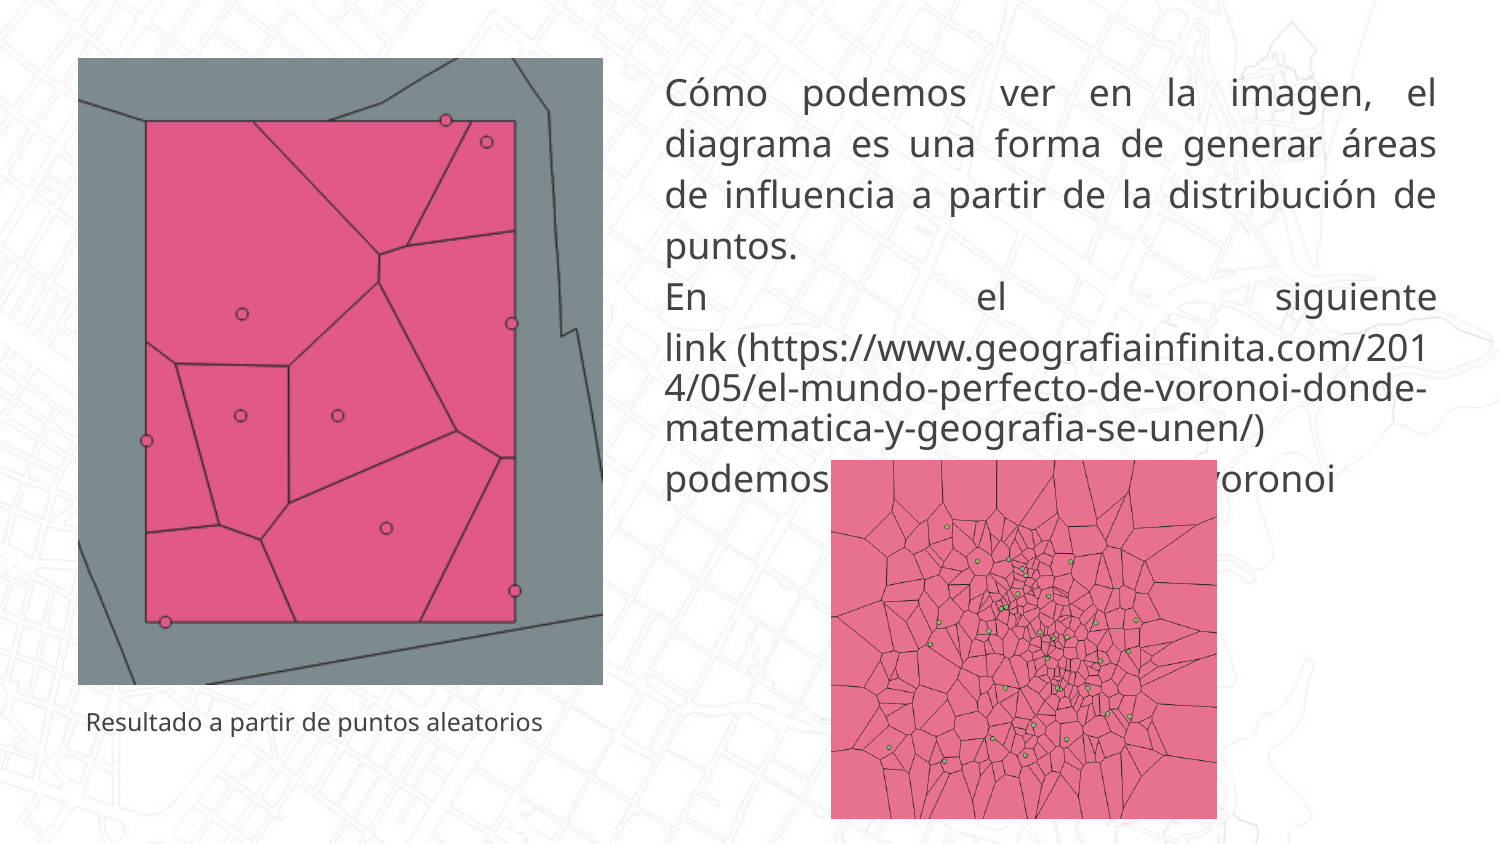

Cómo podemos ver en la imagen, el diagrama es una forma de generar áreas de influencia a partir de la distribución de puntos.
En el siguiente link (https://www.geografiainfinita.com/2014/05/el-mundo-perfecto-de-voronoi-donde-matematica-y-geografia-se-unen/)podemos ver algunos usos de voronoi
Resultado a partir de puntos aleatorios